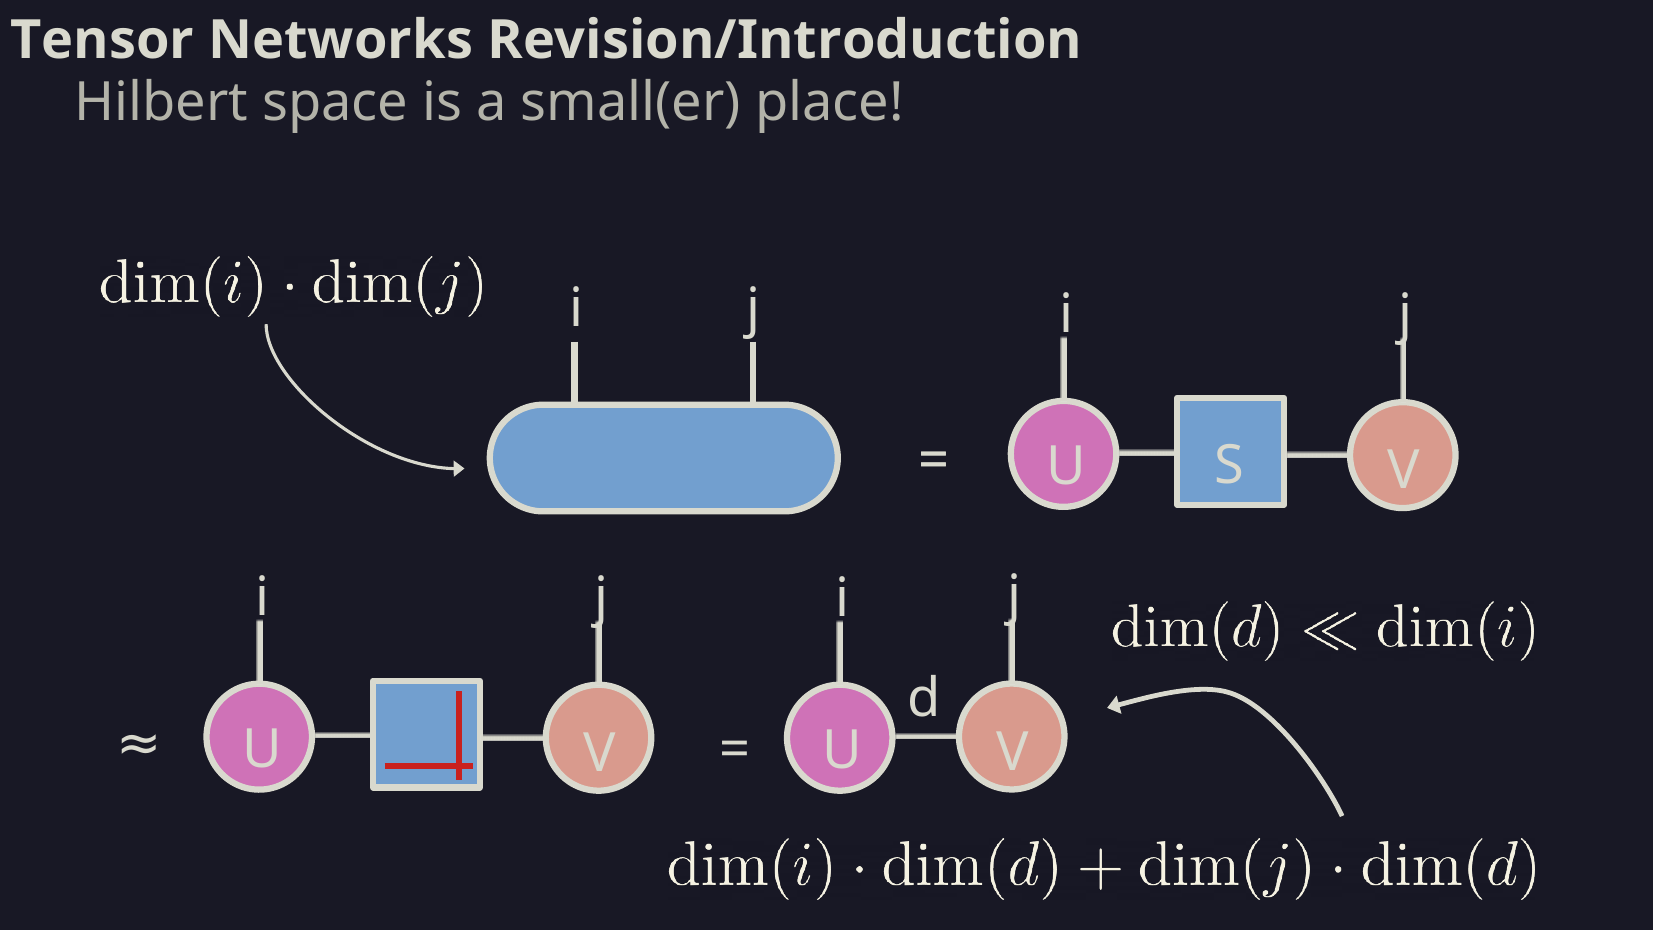

Tensor Networks Revision/Introduction
Hilbert space is a small(er) place!
i
j
i
j
=
=
S
U
V
j
i
j
i
d
≈
U
=
U
V
V